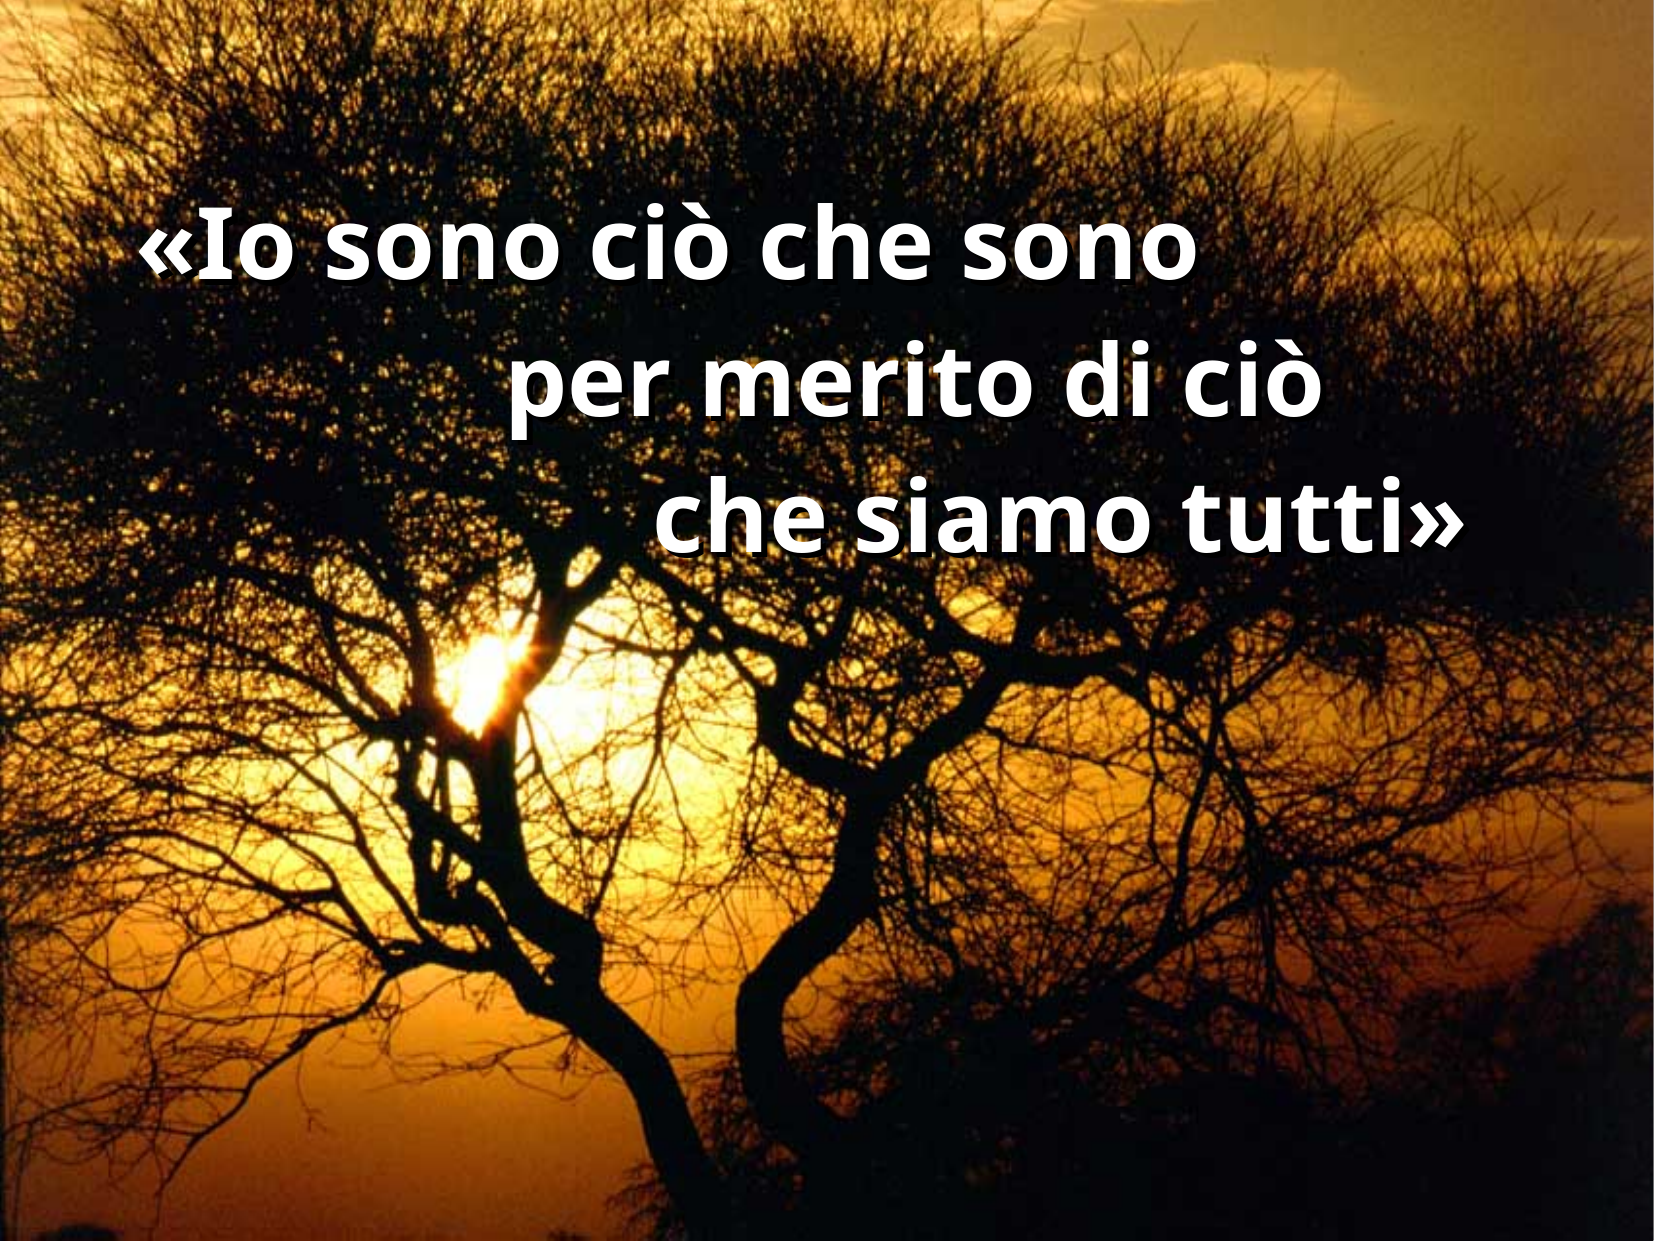

«Io sono ciò che sono
					per merito di ciò
							che siamo tutti»